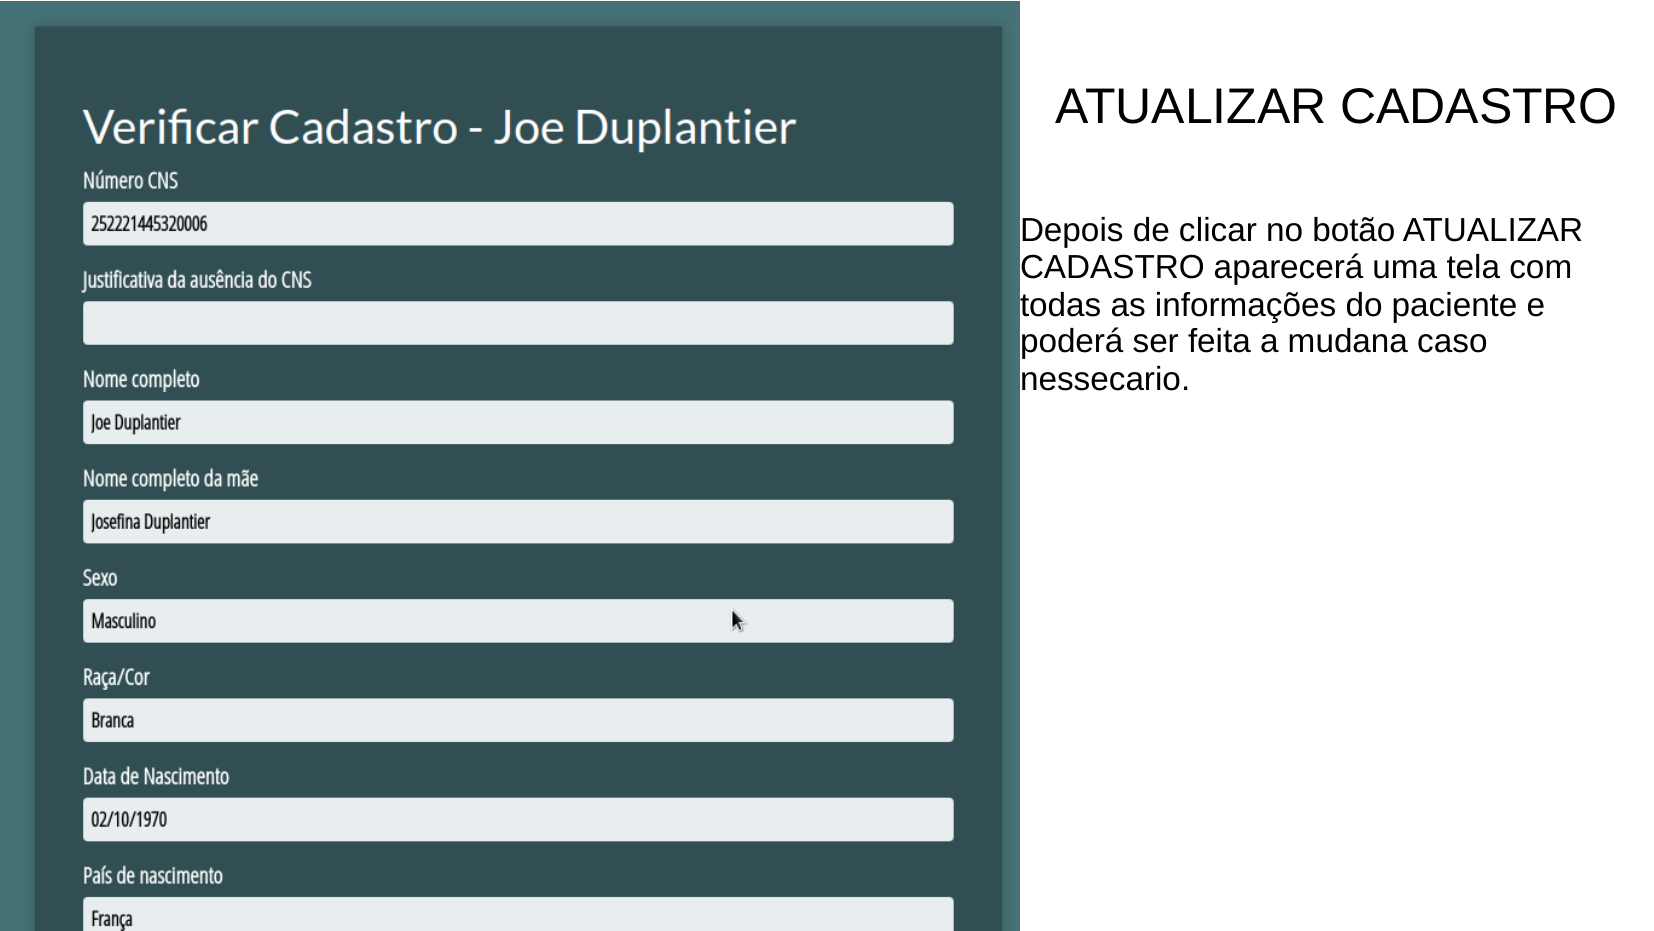

# ATUALIZAR CADASTRO
Depois de clicar no botão ATUALIZAR CADASTRO aparecerá uma tela com todas as informações do paciente e poderá ser feita a mudana caso nessecario.